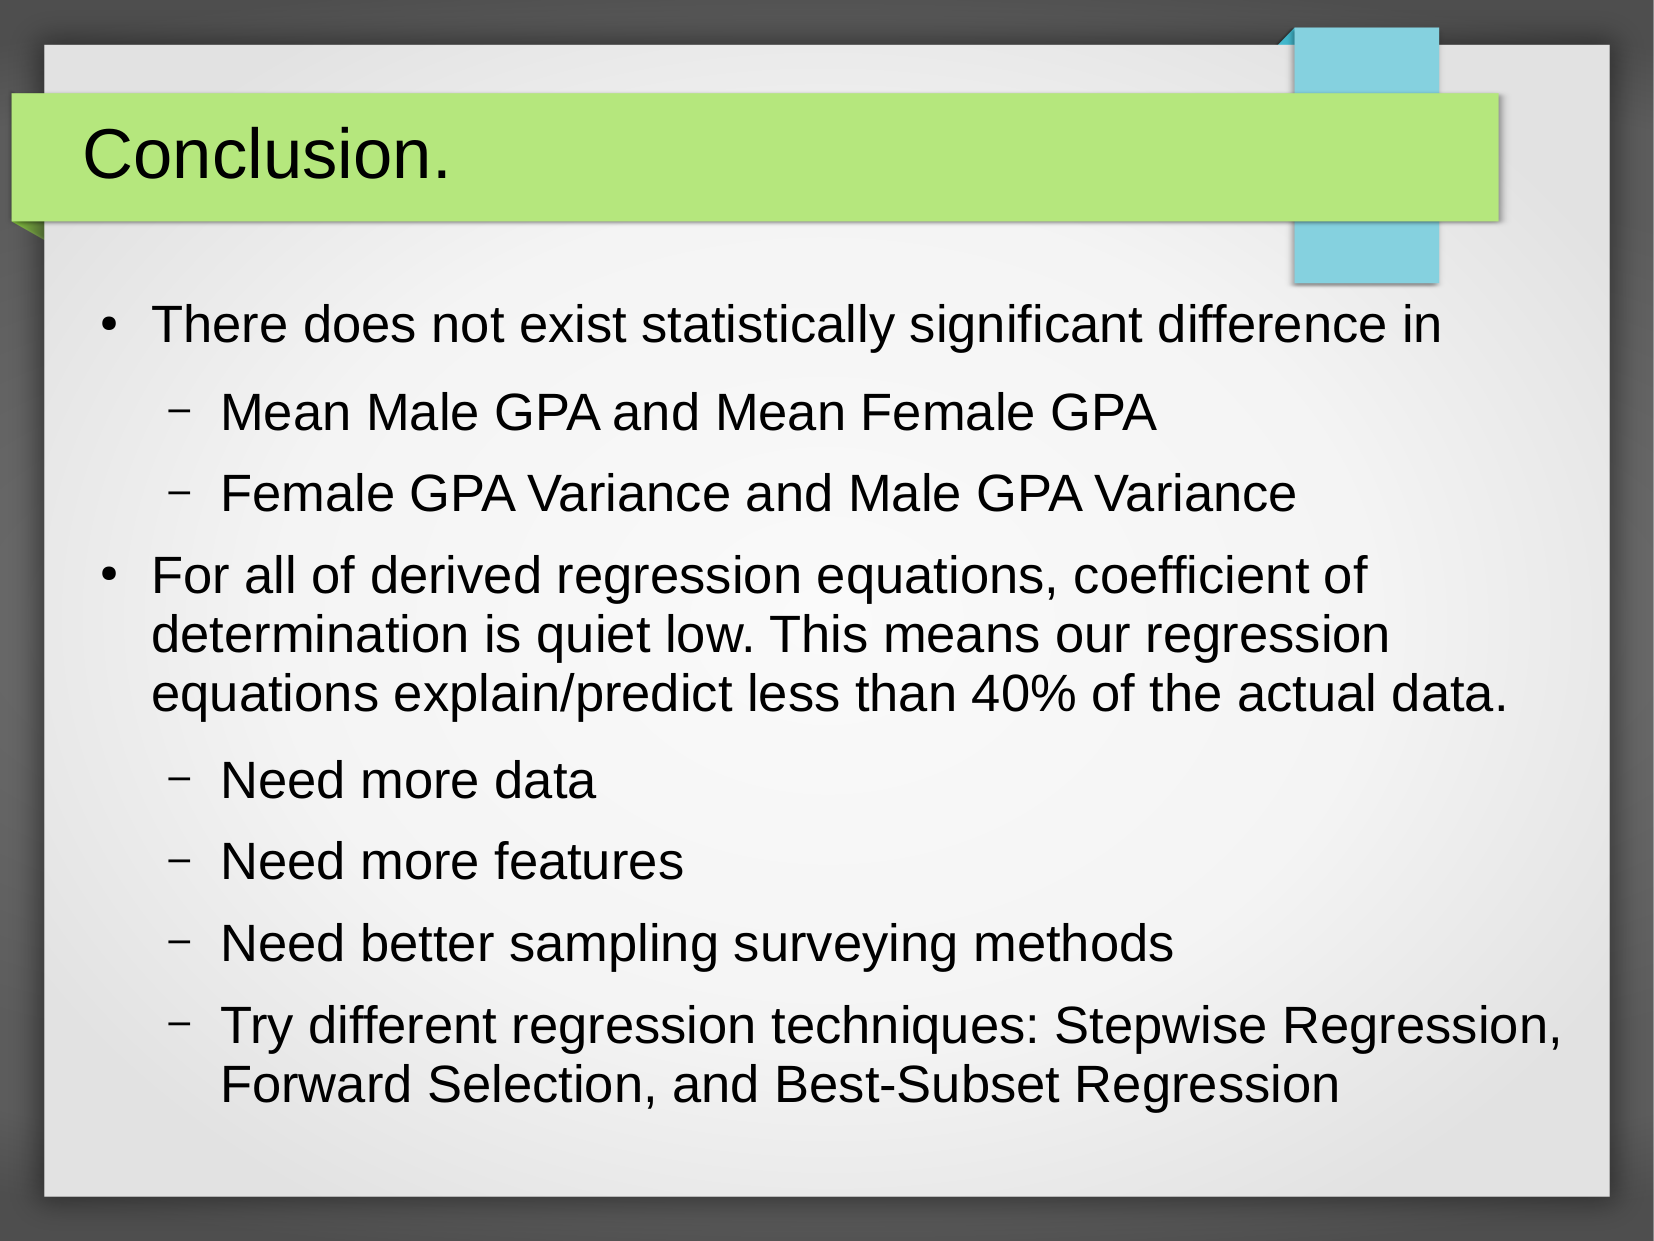

# Conclusion.
There does not exist statistically significant difference in
Mean Male GPA and Mean Female GPA
Female GPA Variance and Male GPA Variance
For all of derived regression equations, coefficient of determination is quiet low. This means our regression equations explain/predict less than 40% of the actual data.
Need more data
Need more features
Need better sampling surveying methods
Try different regression techniques: Stepwise Regression, Forward Selection, and Best-Subset Regression